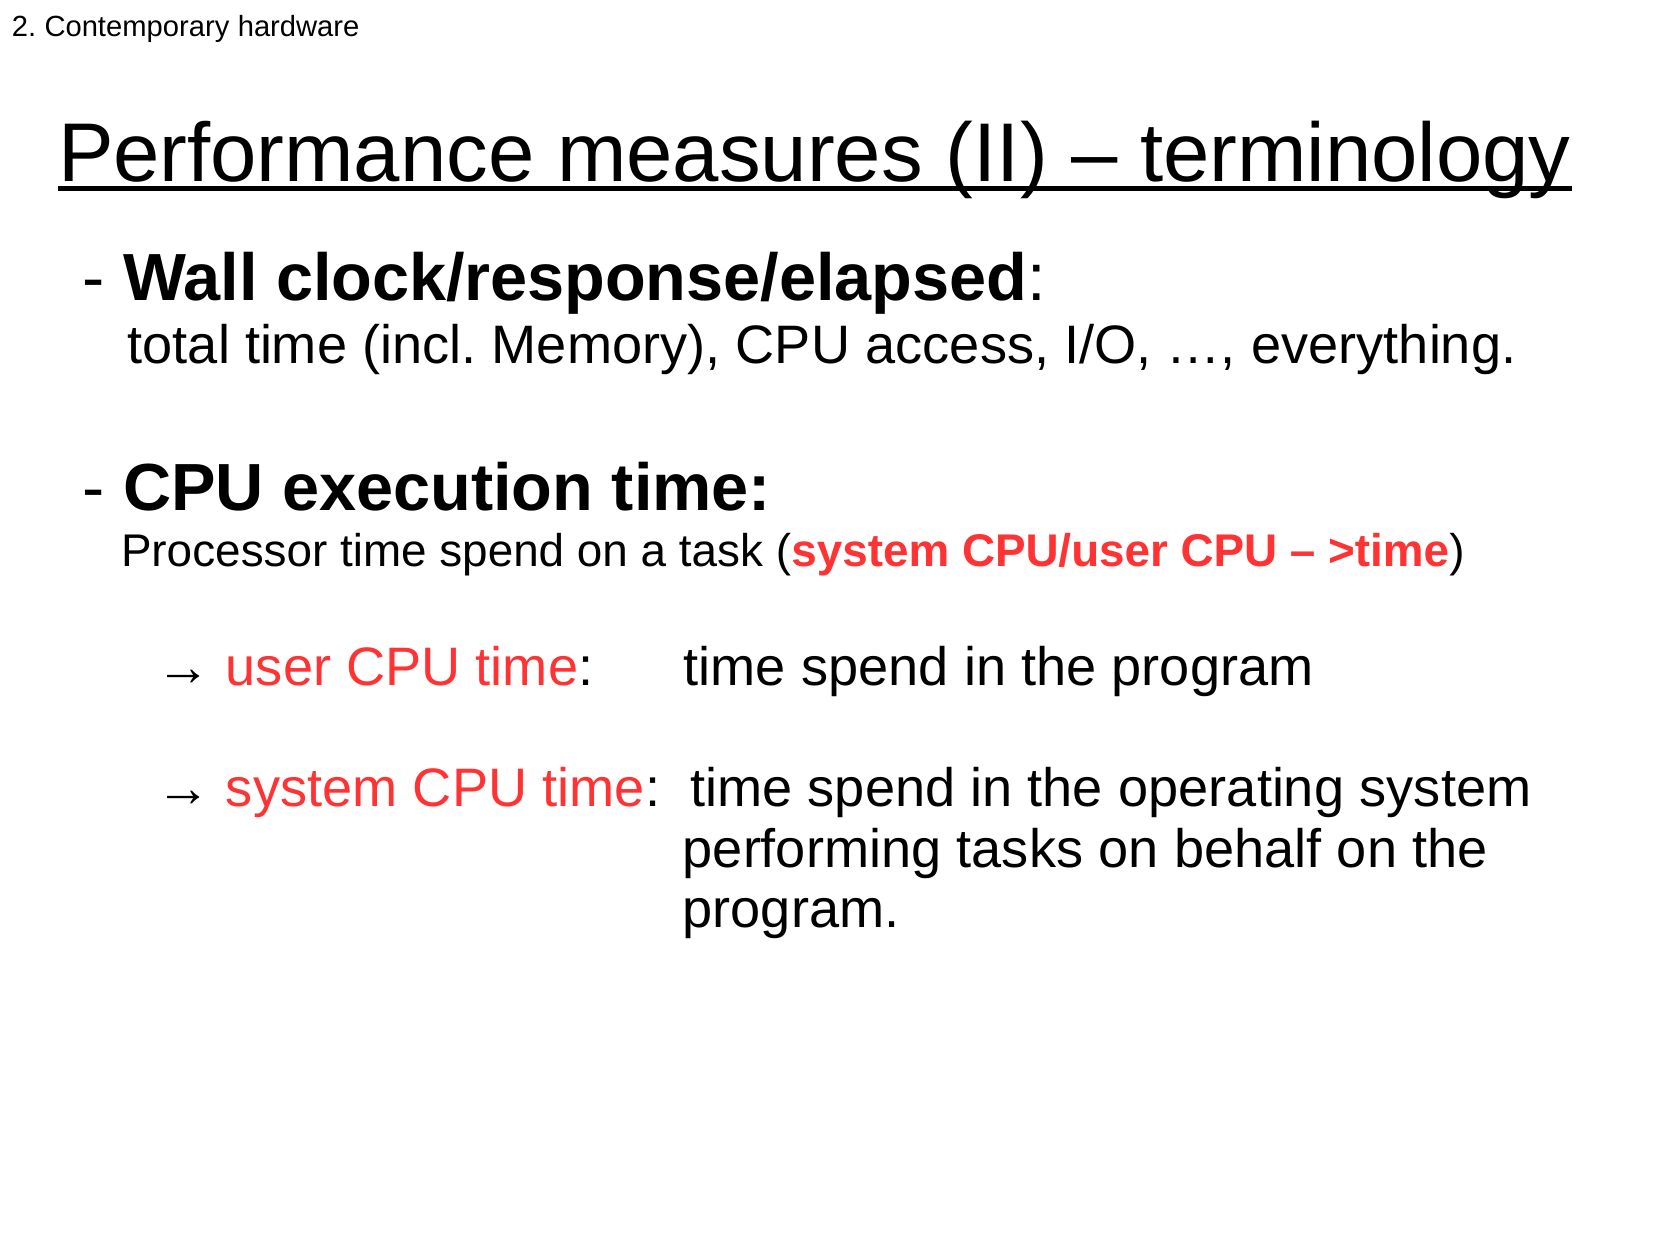

2. Contemporary hardware
# Performance measures (II) – terminology
- Wall clock/response/elapsed:
 total time (incl. Memory), CPU access, I/O, …, everything.
- CPU execution time:
 Processor time spend on a task (system CPU/user CPU – >time)
 	→ user CPU time: time spend in the program
	→ system CPU time: time spend in the operating system
 performing tasks on behalf on the
 program.